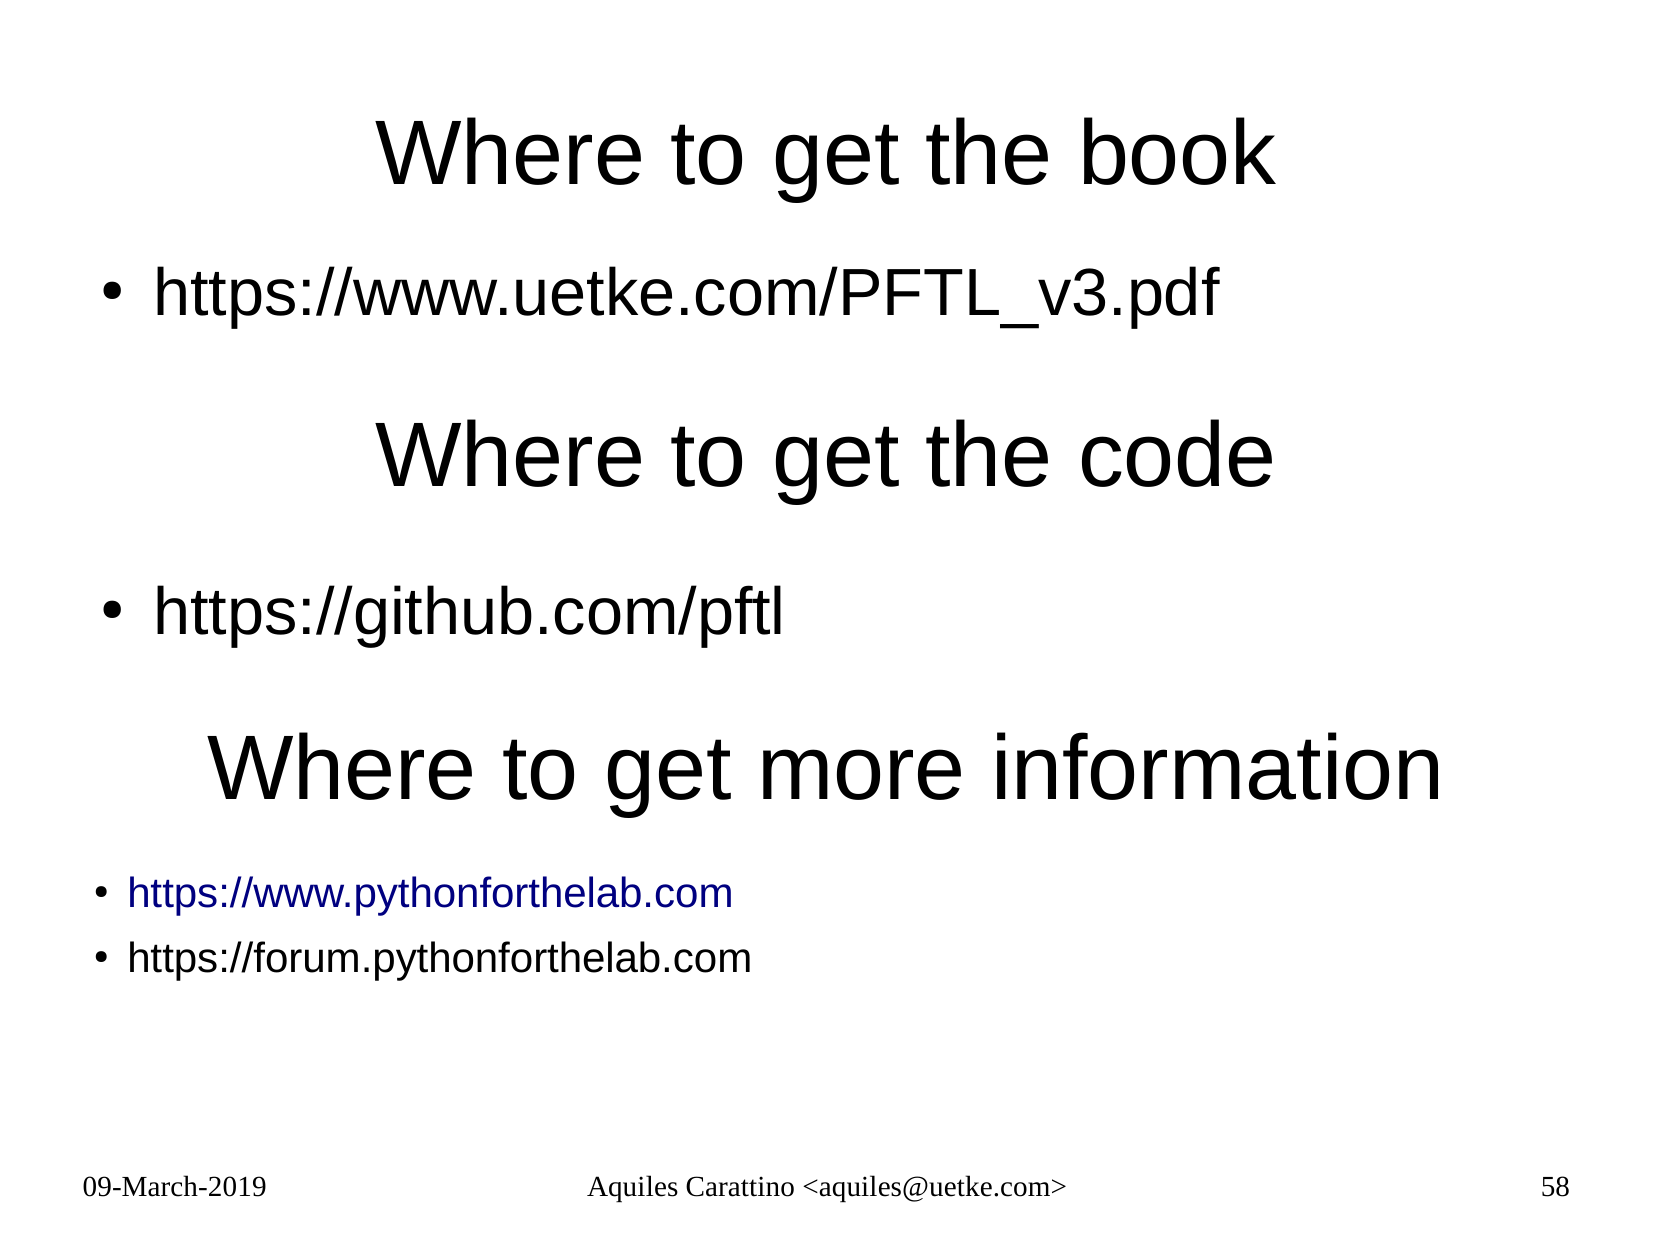

# Where to get the book
https://www.uetke.com/PFTL_v3.pdf
Where to get the code
https://github.com/pftl
Where to get more information
https://www.pythonforthelab.com
https://forum.pythonforthelab.com
09-March-2019
Aquiles Carattino <aquiles@uetke.com>
58